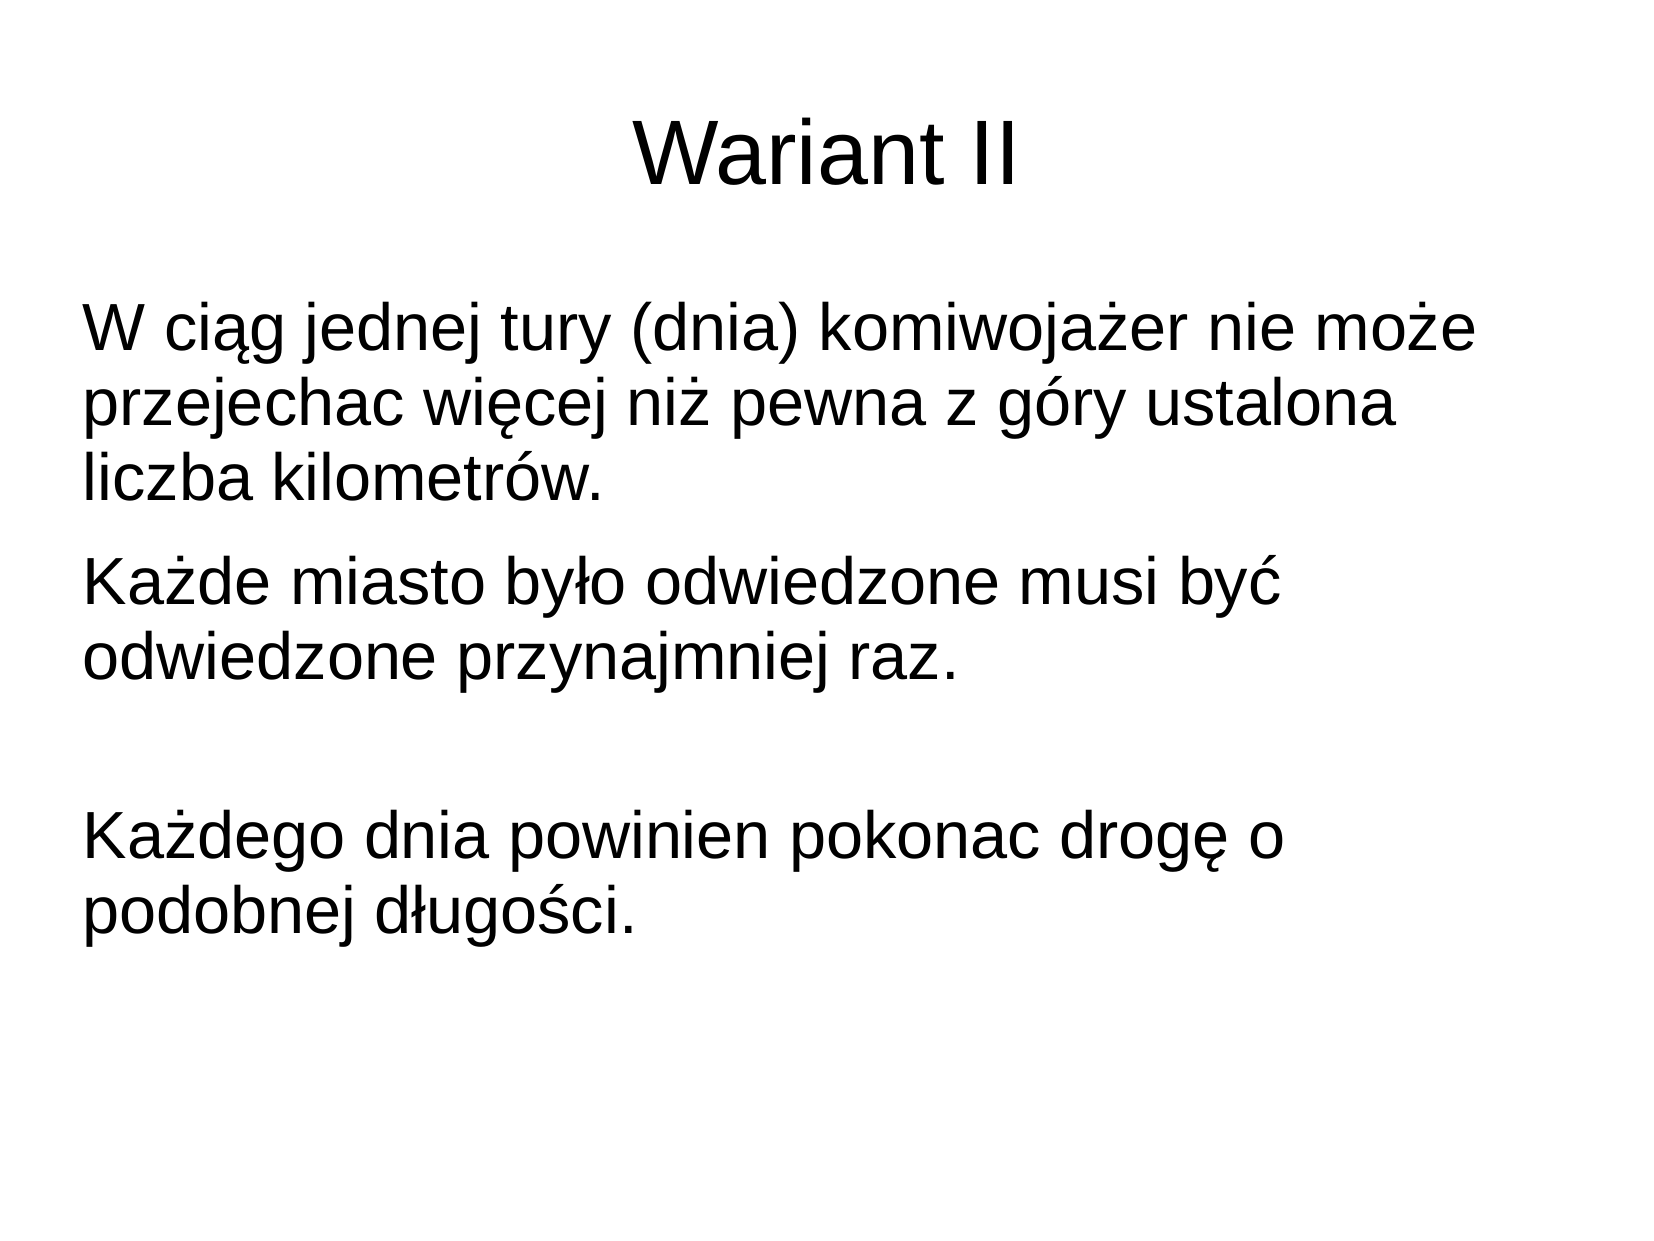

# Wariant II
W ciąg jednej tury (dnia) komiwojażer nie może przejechac więcej niż pewna z góry ustalona liczba kilometrów.
Każde miasto było odwiedzone musi być odwiedzone przynajmniej raz.
Każdego dnia powinien pokonac drogę o podobnej długości.